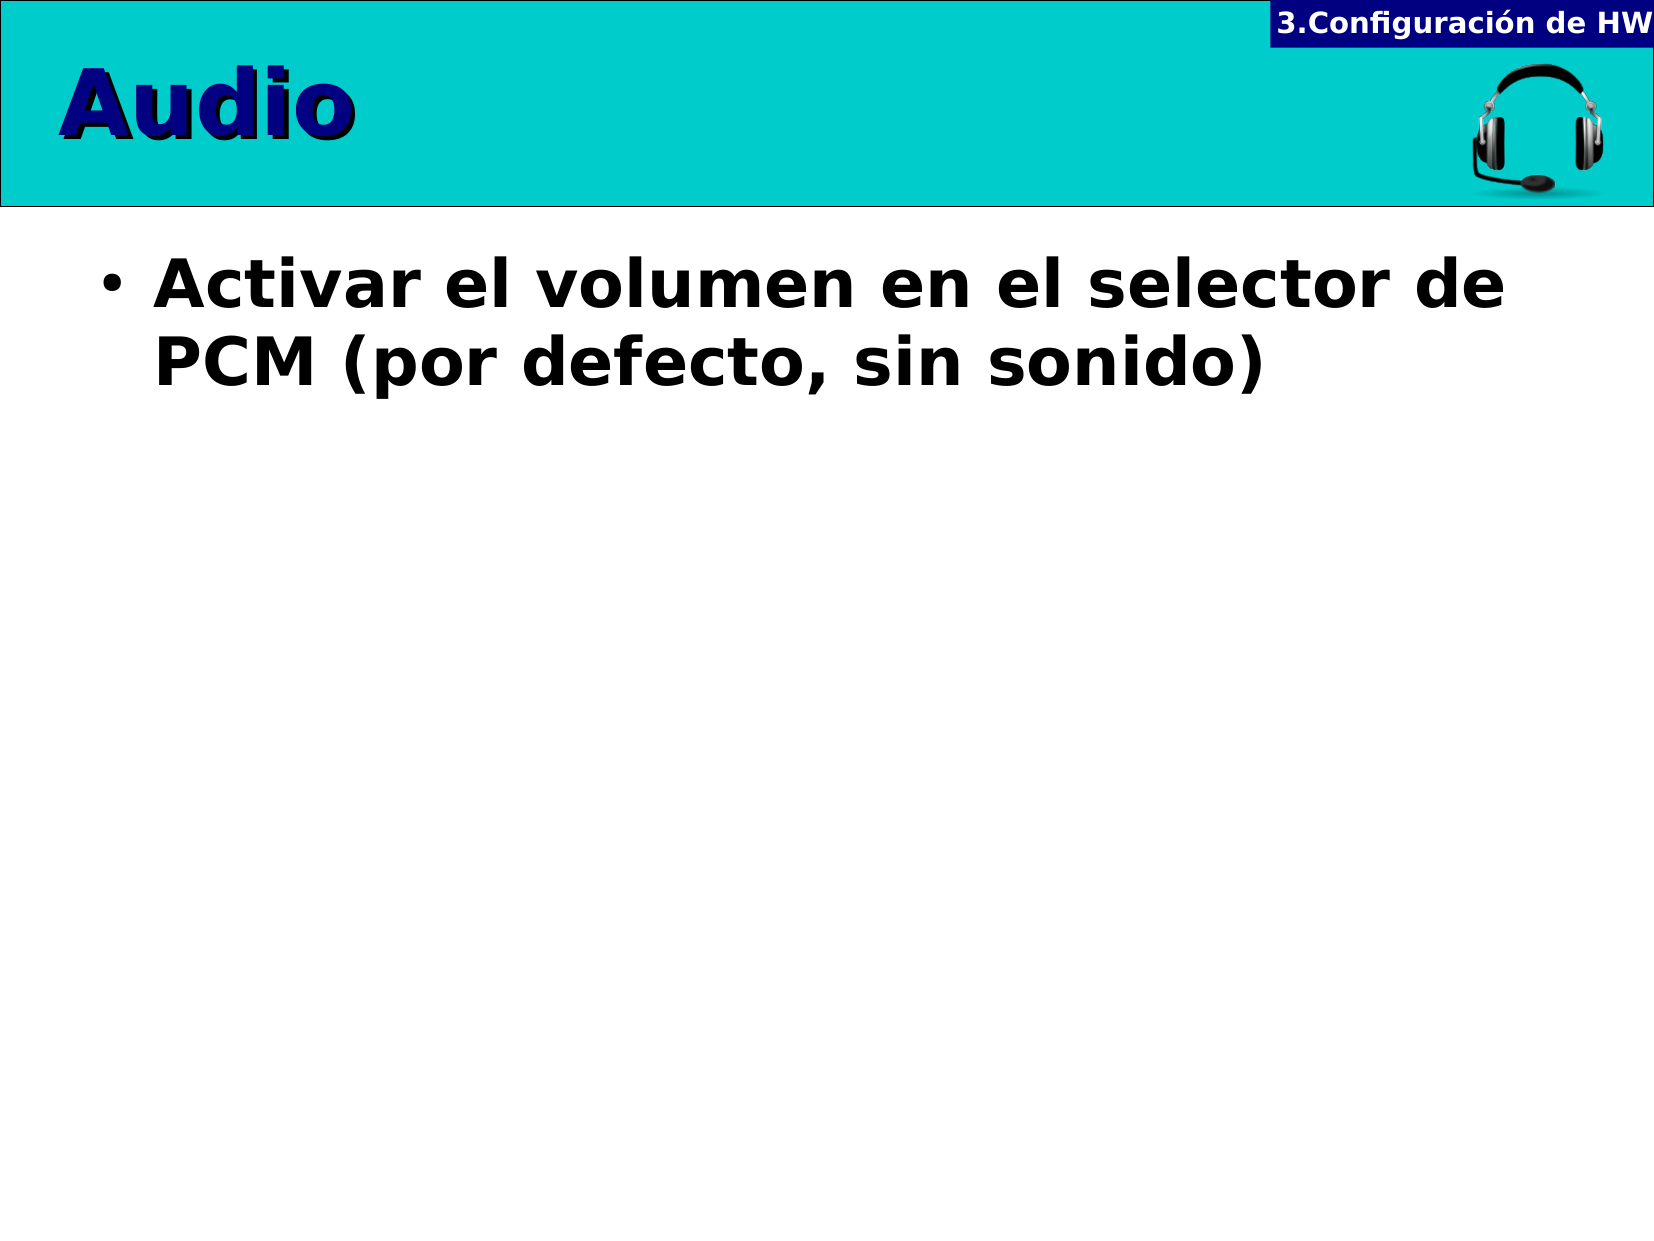

3.Configuración de HW
# Audio
Activar el volumen en el selector de PCM (por defecto, sin sonido)